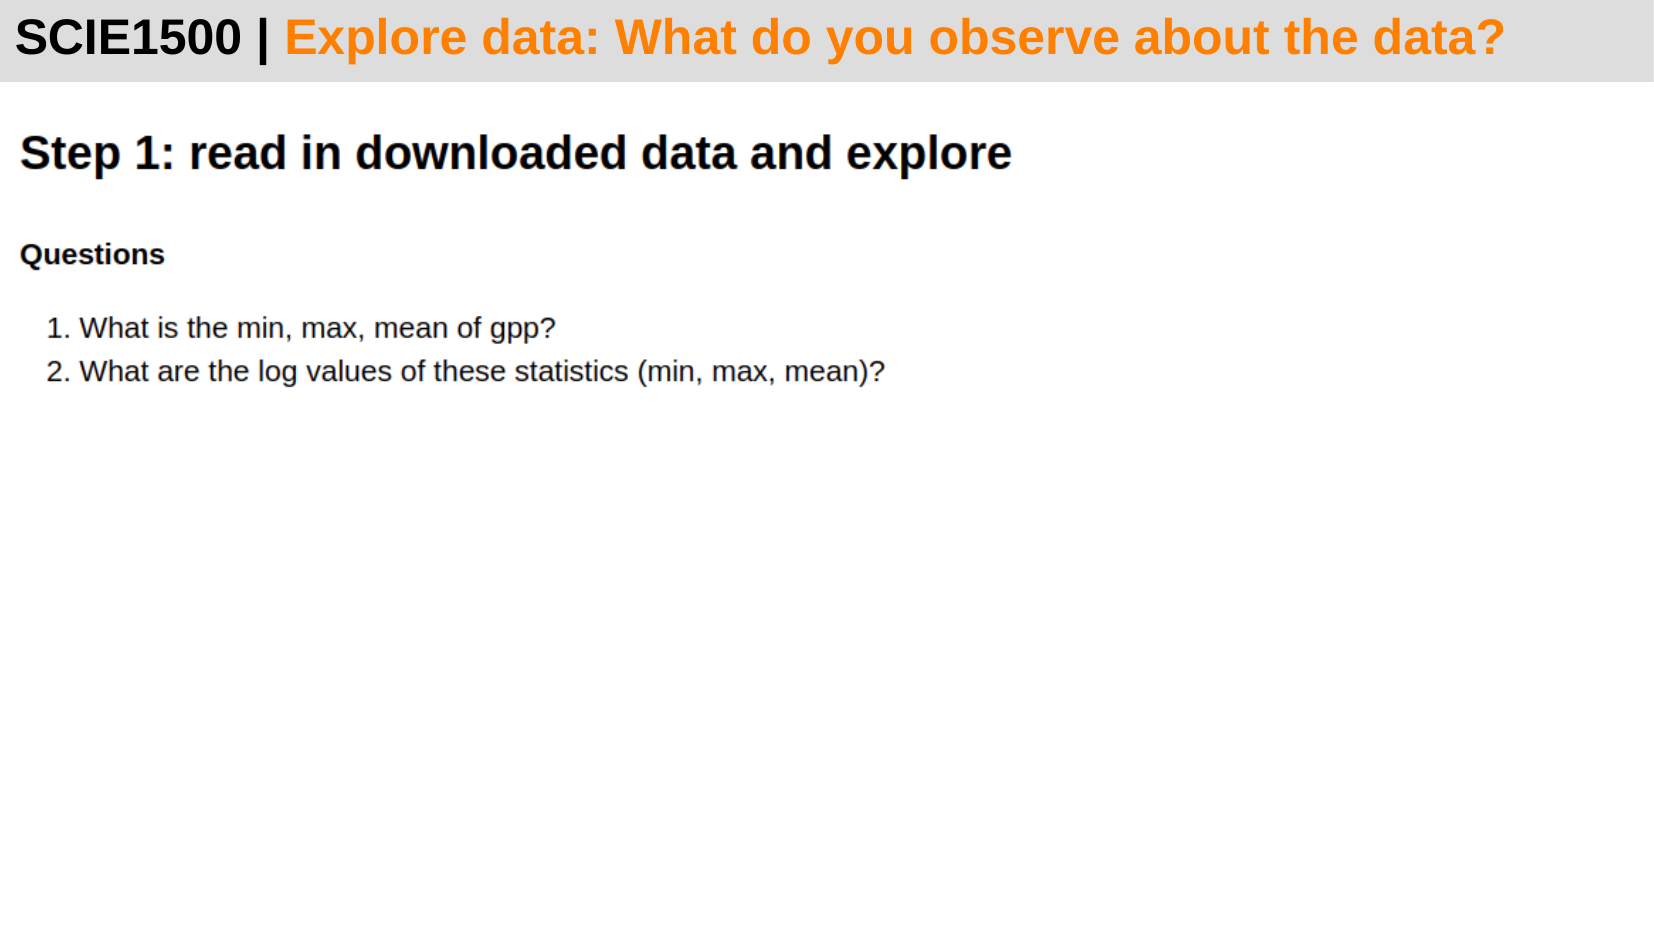

SCIE1500 | Explore data: What do you observe about the data?